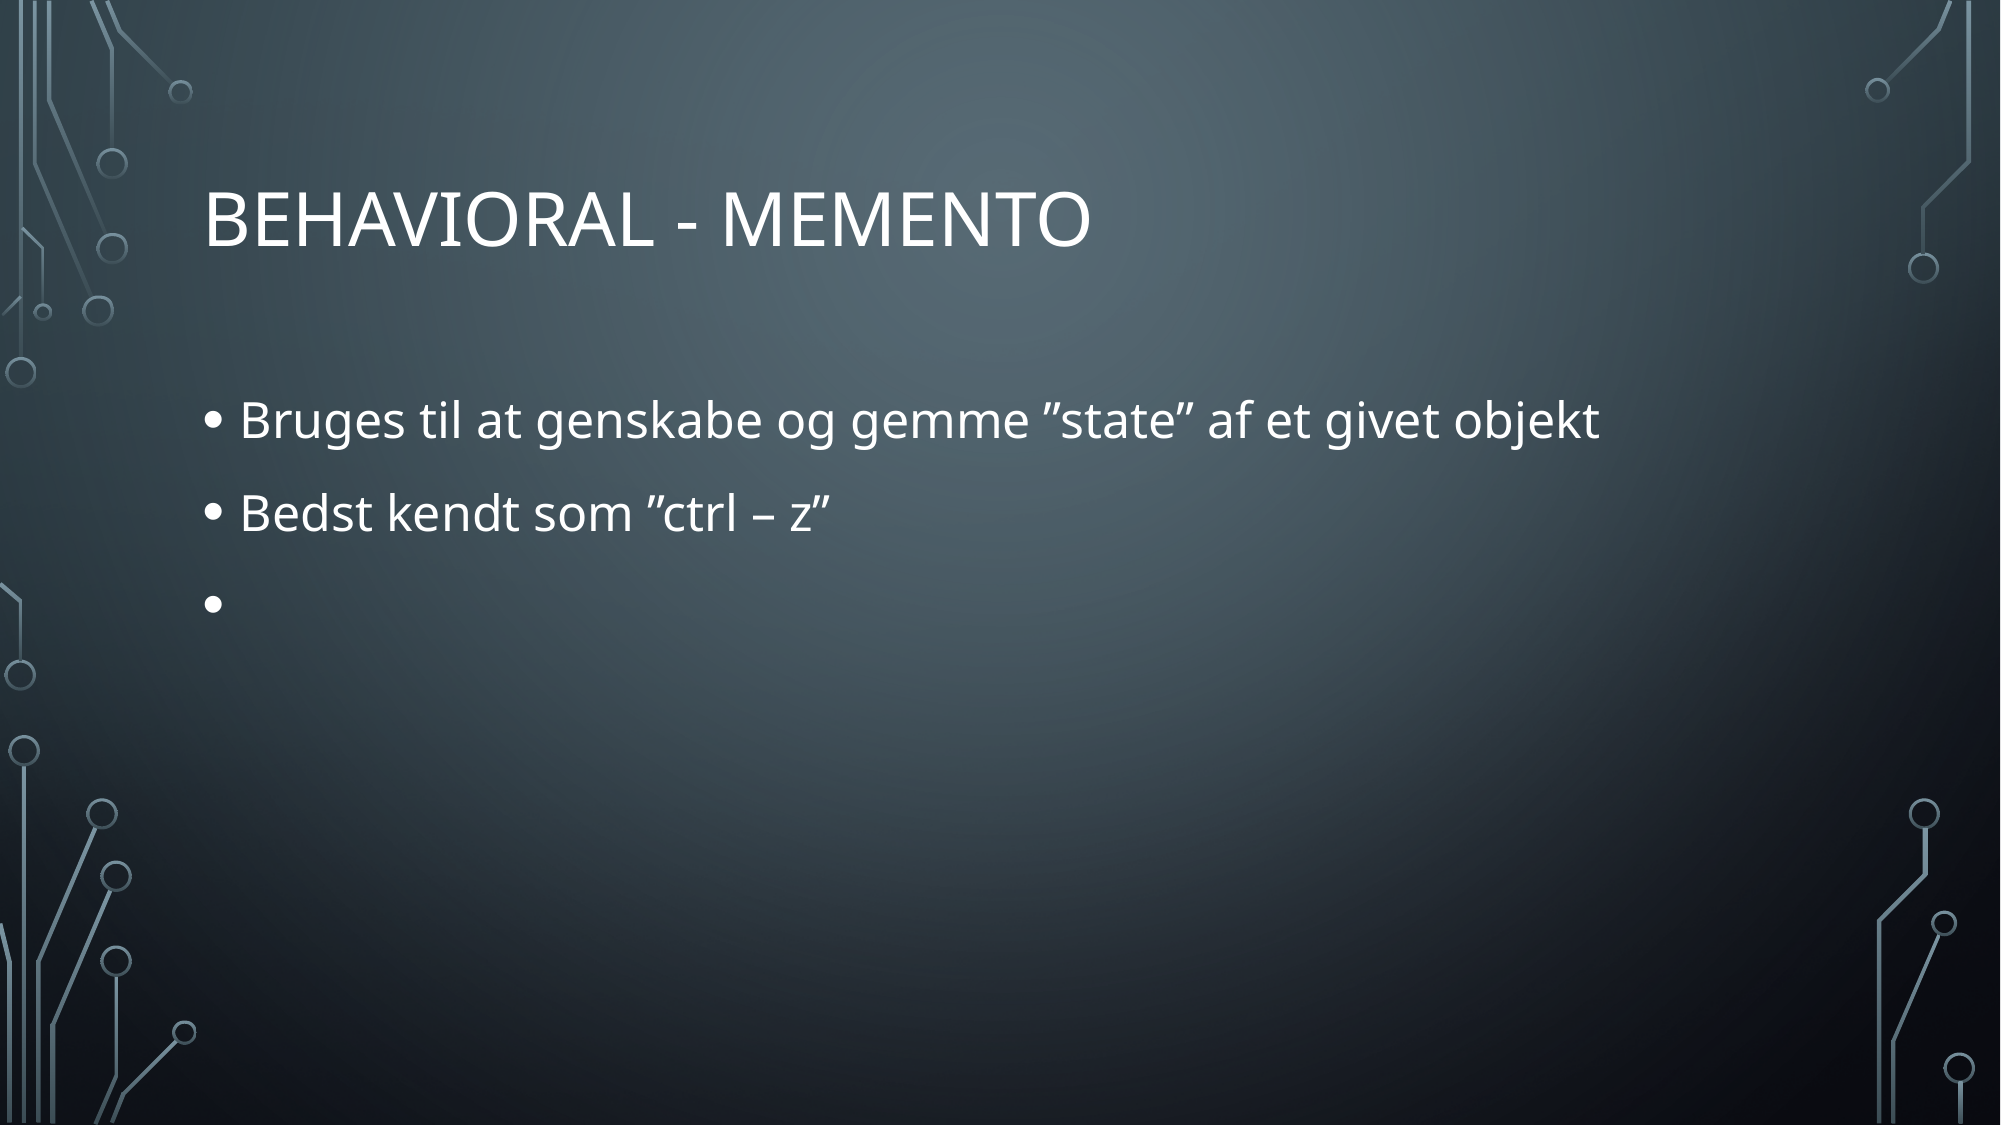

# Behavioral - memento
Bruges til at genskabe og gemme ”state” af et givet objekt
Bedst kendt som ”ctrl – z”